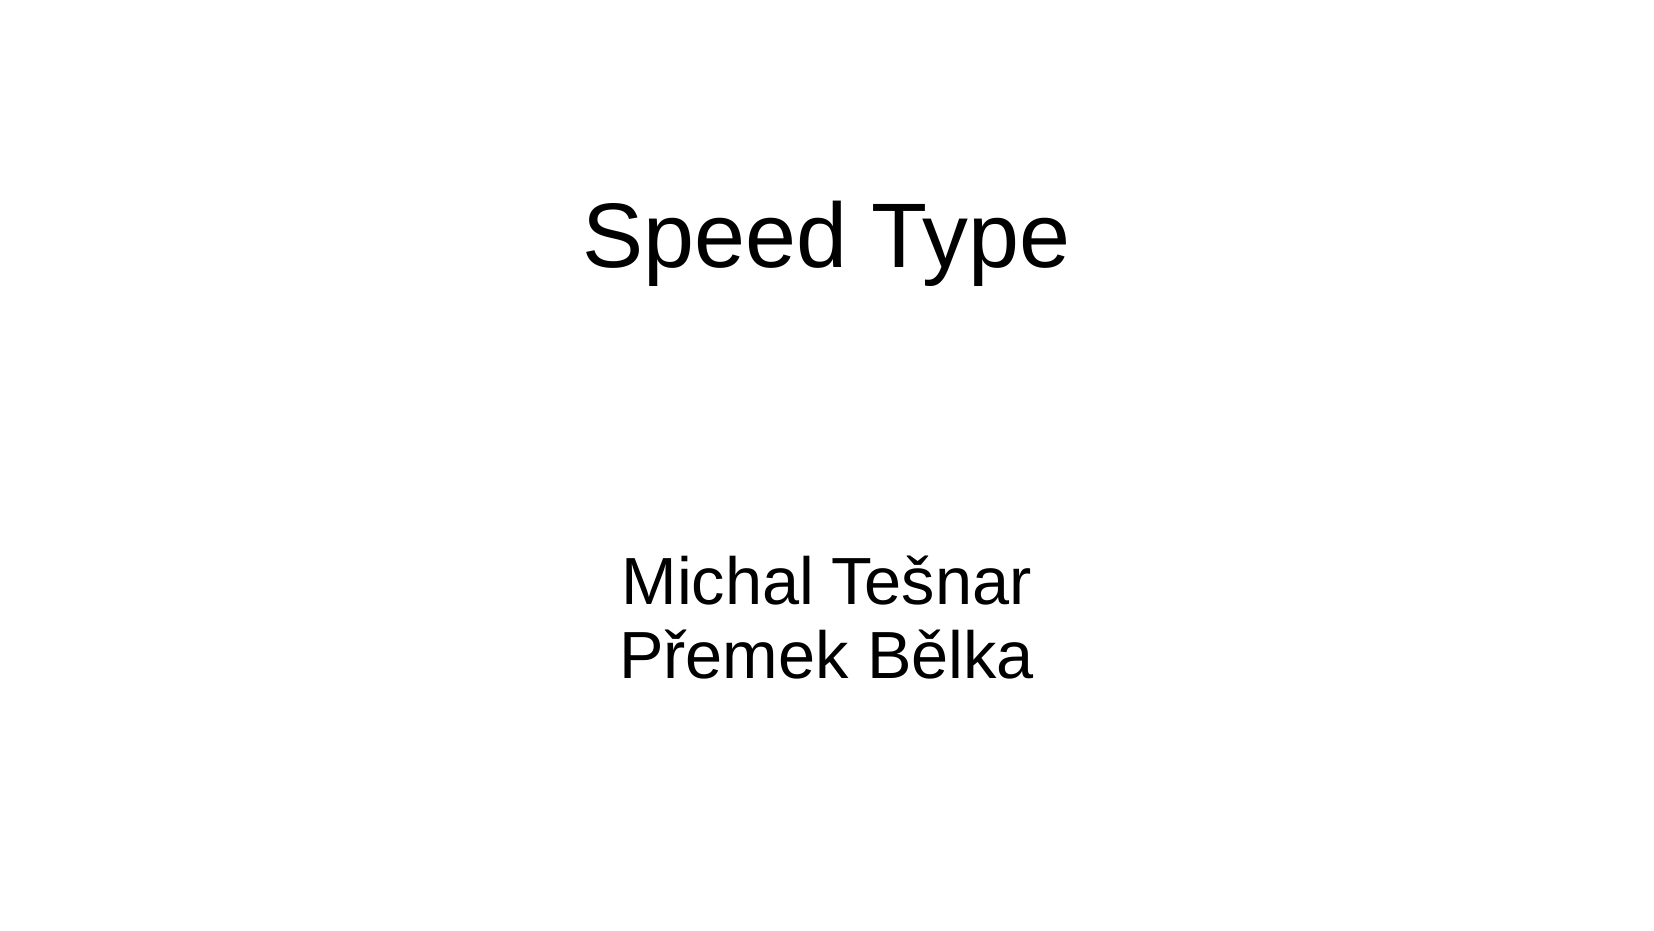

# Speed Type
Michal Tešnar
Přemek Bělka